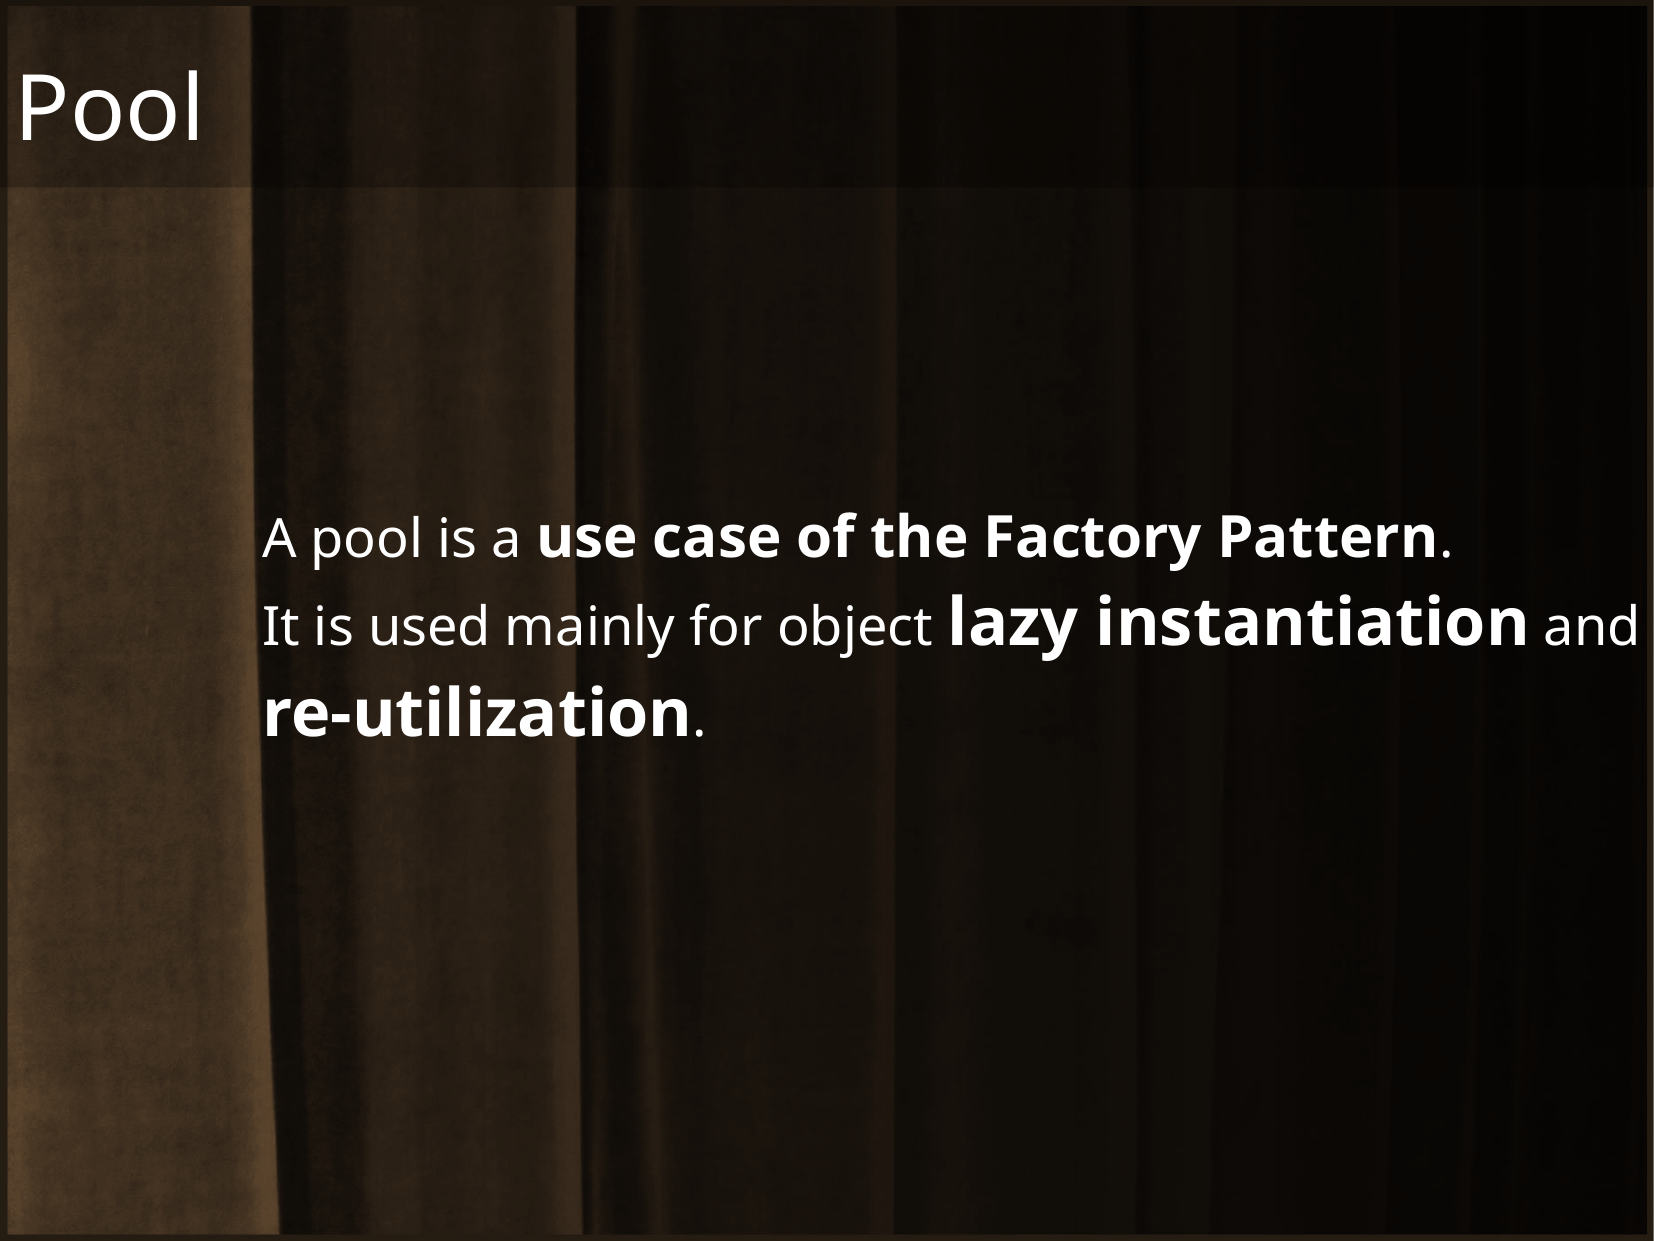

Pool
A pool is a use case of the Factory Pattern.
It is used mainly for object lazy instantiation and
re-utilization.